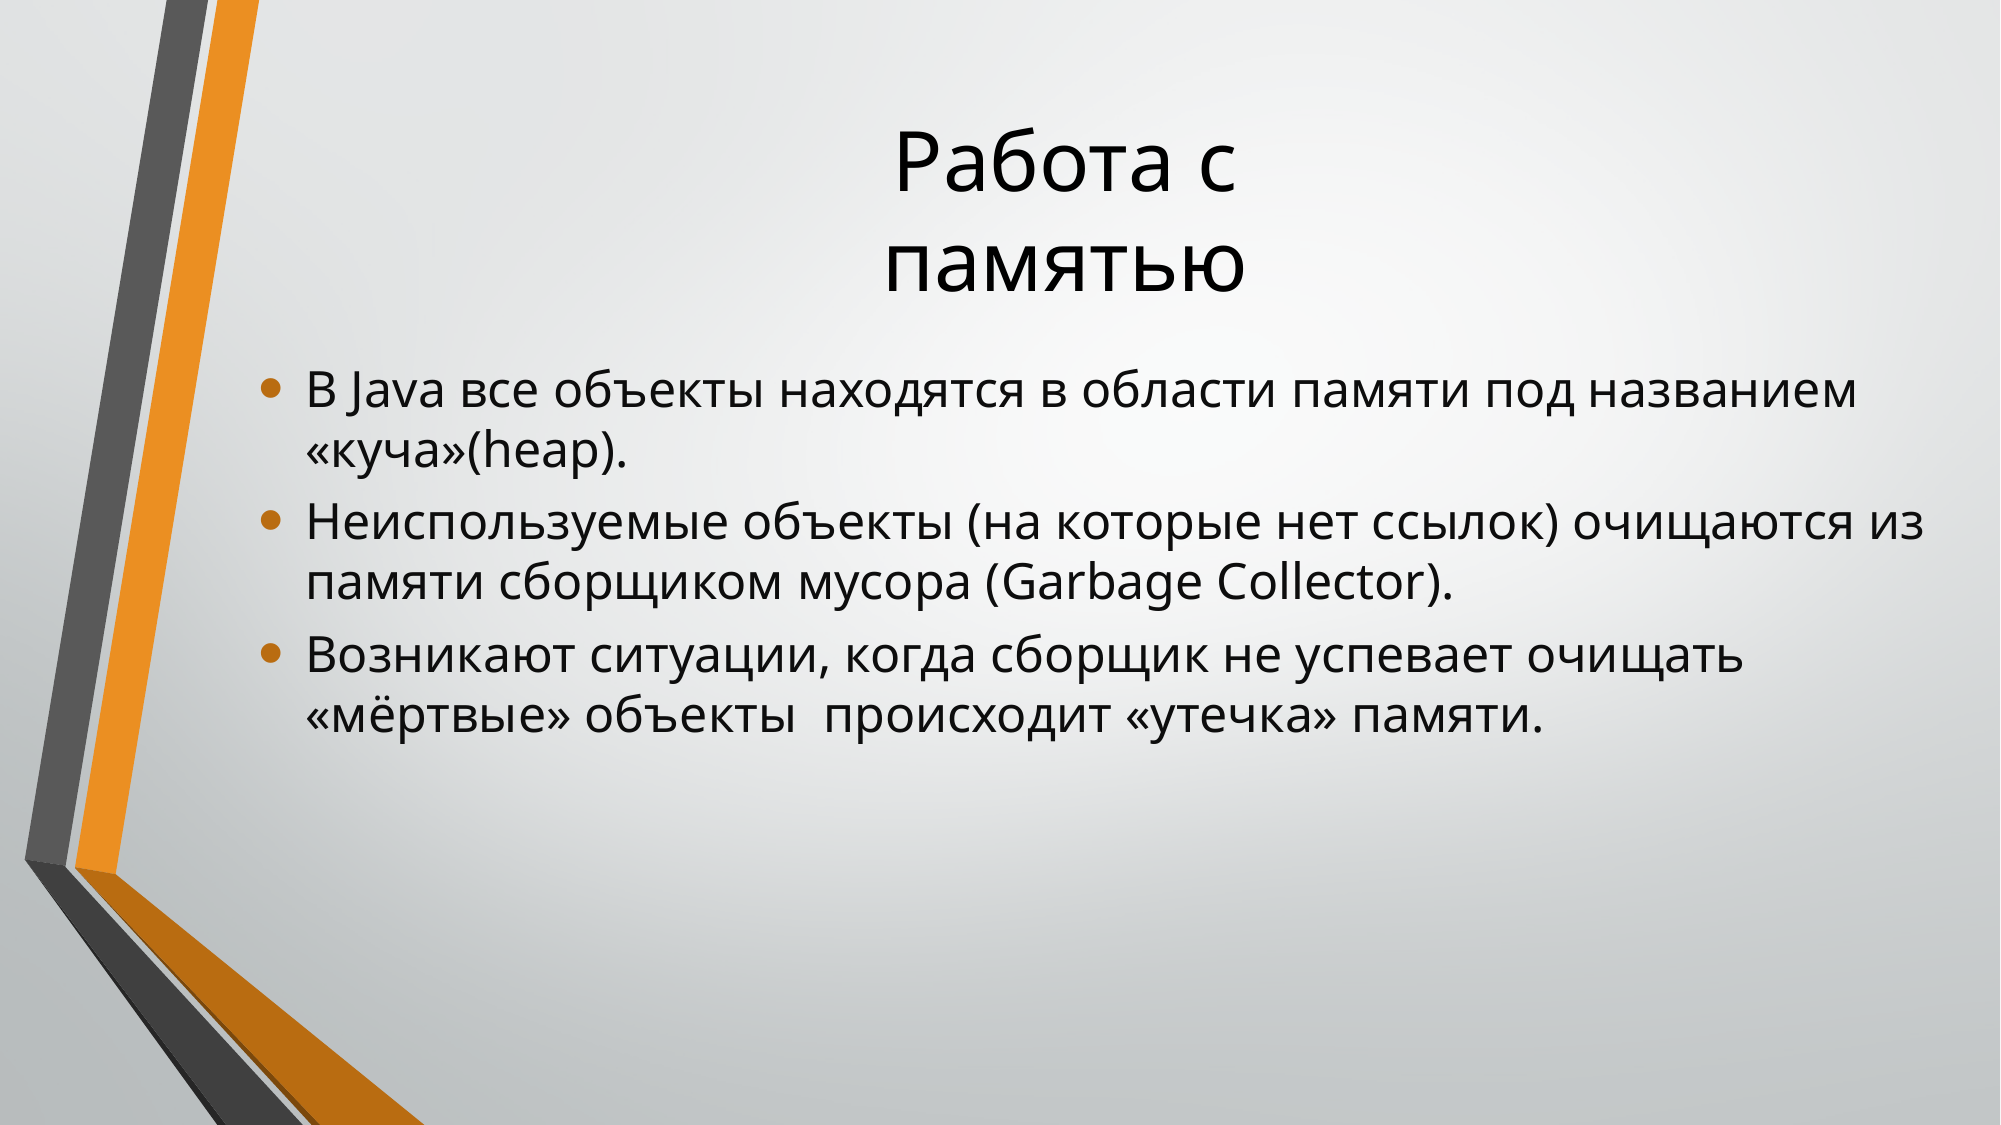

# Работа с памятью
В Java все объекты находятся в области памяти под названием «куча»(heap).
Неиспользуемые объекты (на которые нет ссылок) очищаются из памяти сборщиком мусора (Garbage Collector).
Возникают ситуации, когда сборщик не успевает очищать «мёртвые» объекты происходит «утечка» памяти.